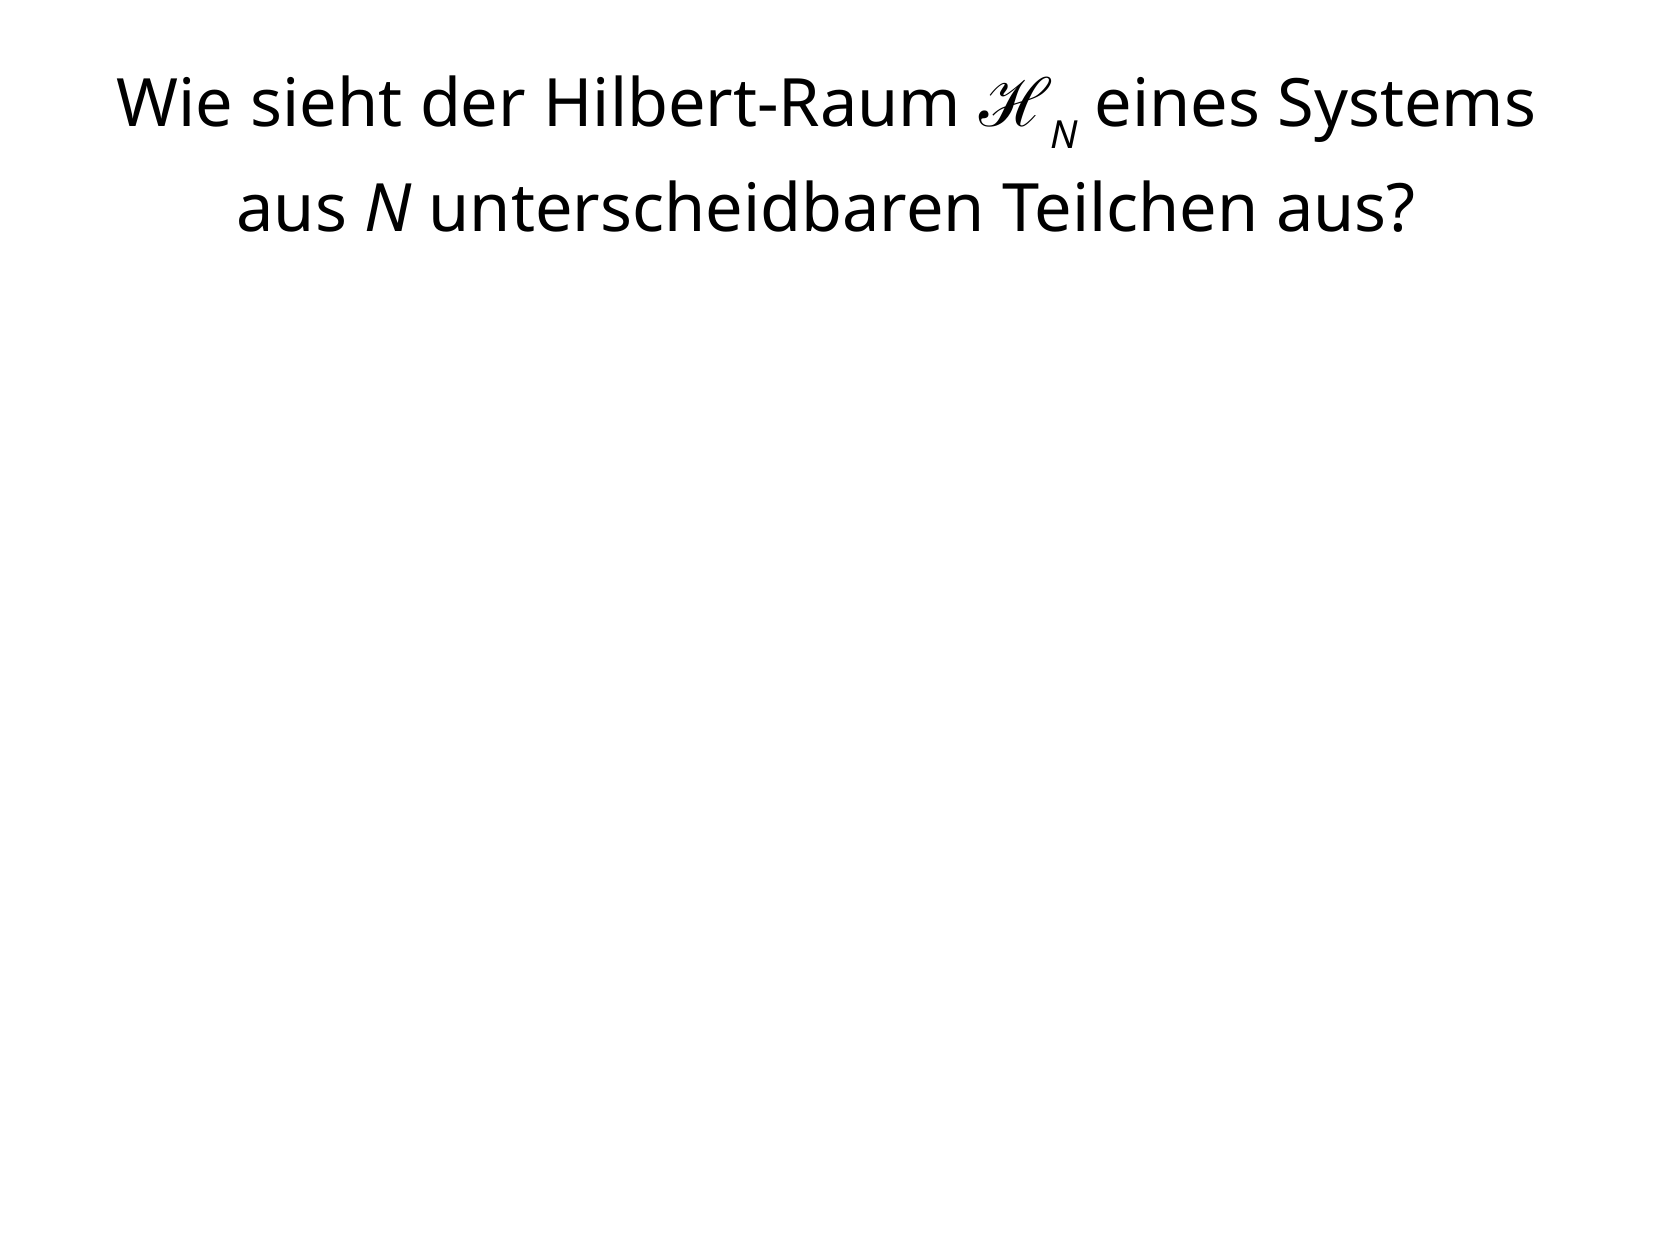

# Wie sieht der Hilbert-Raum ℋN eines Systems aus N unterscheidbaren Teilchen aus?